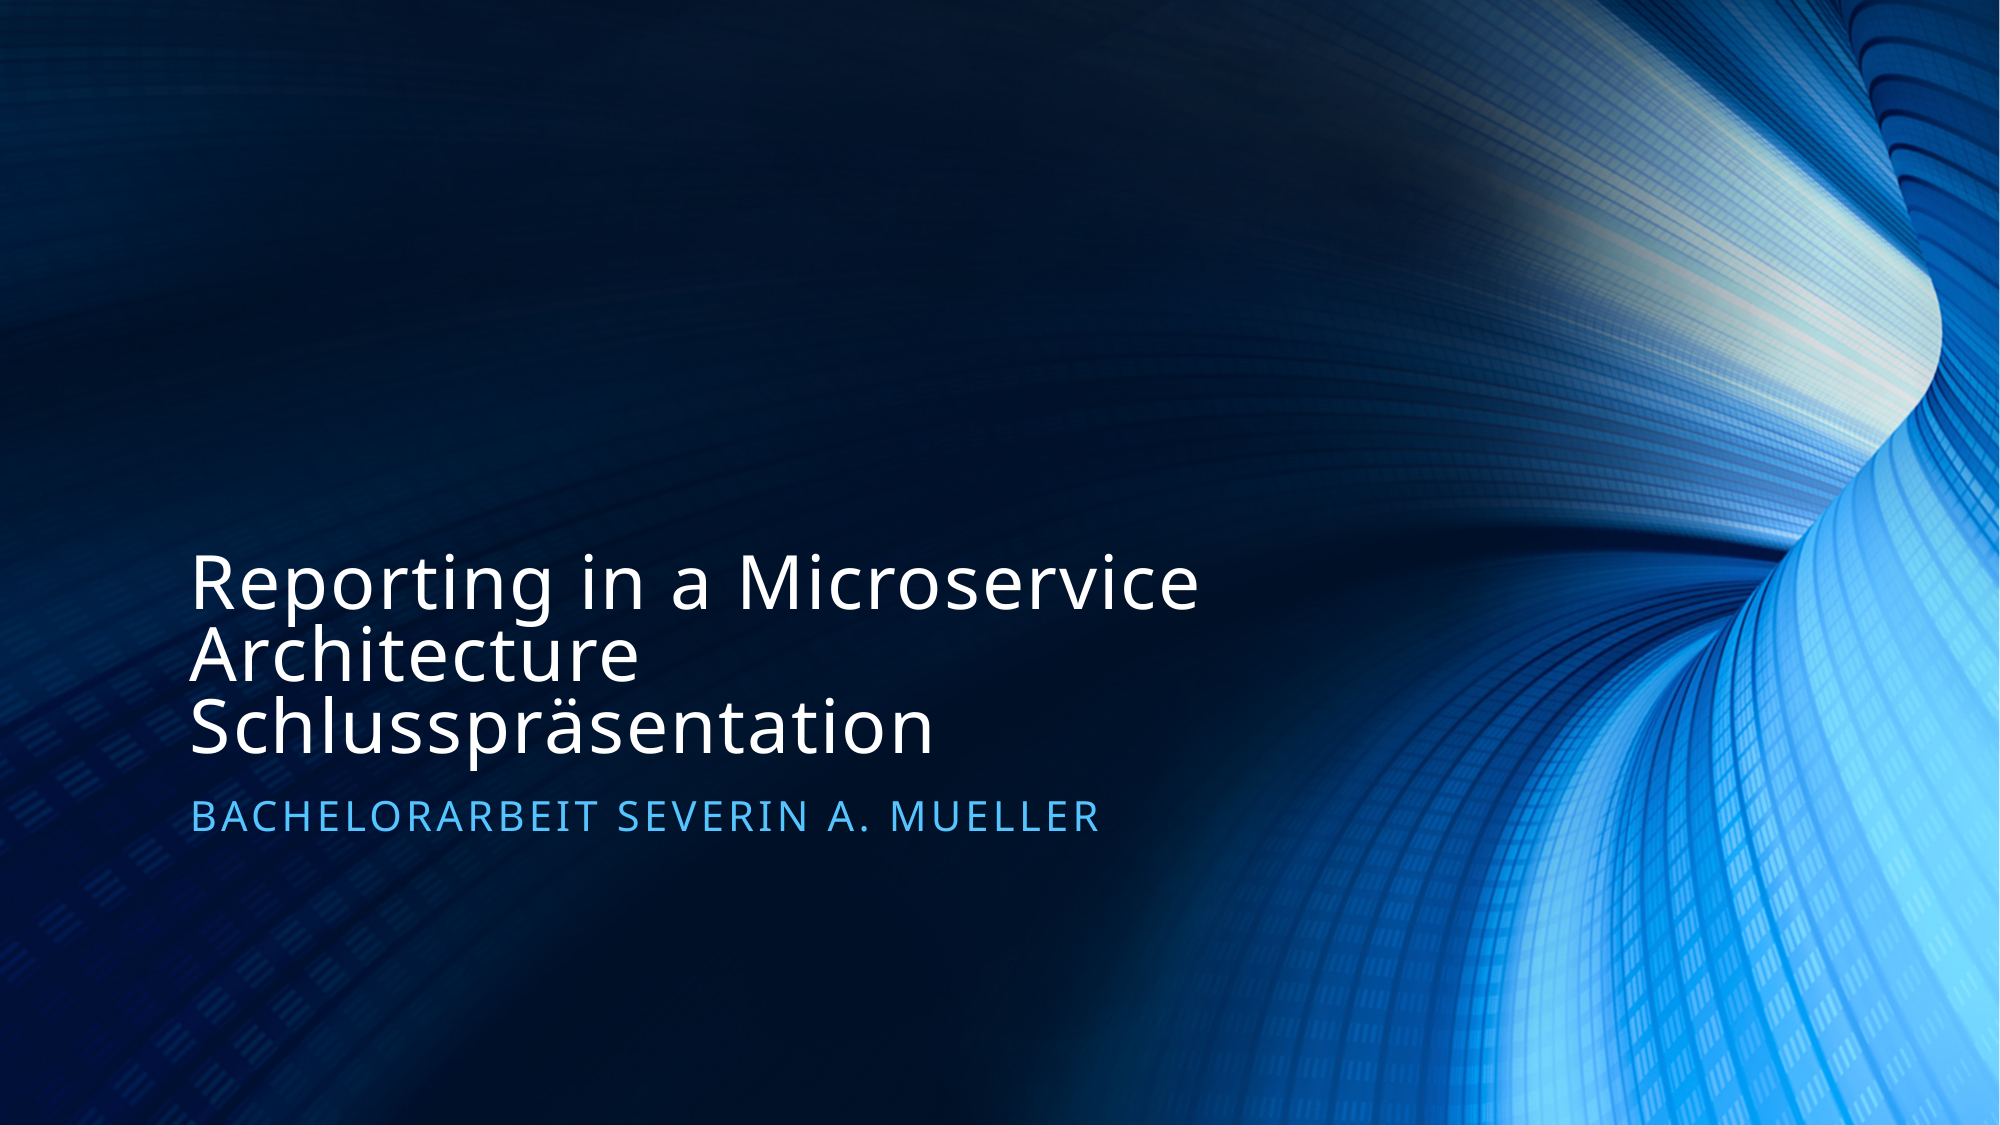

# Reporting in a Microservice Architecture Schlusspräsentation
Bachelorarbeit severin a. mueller